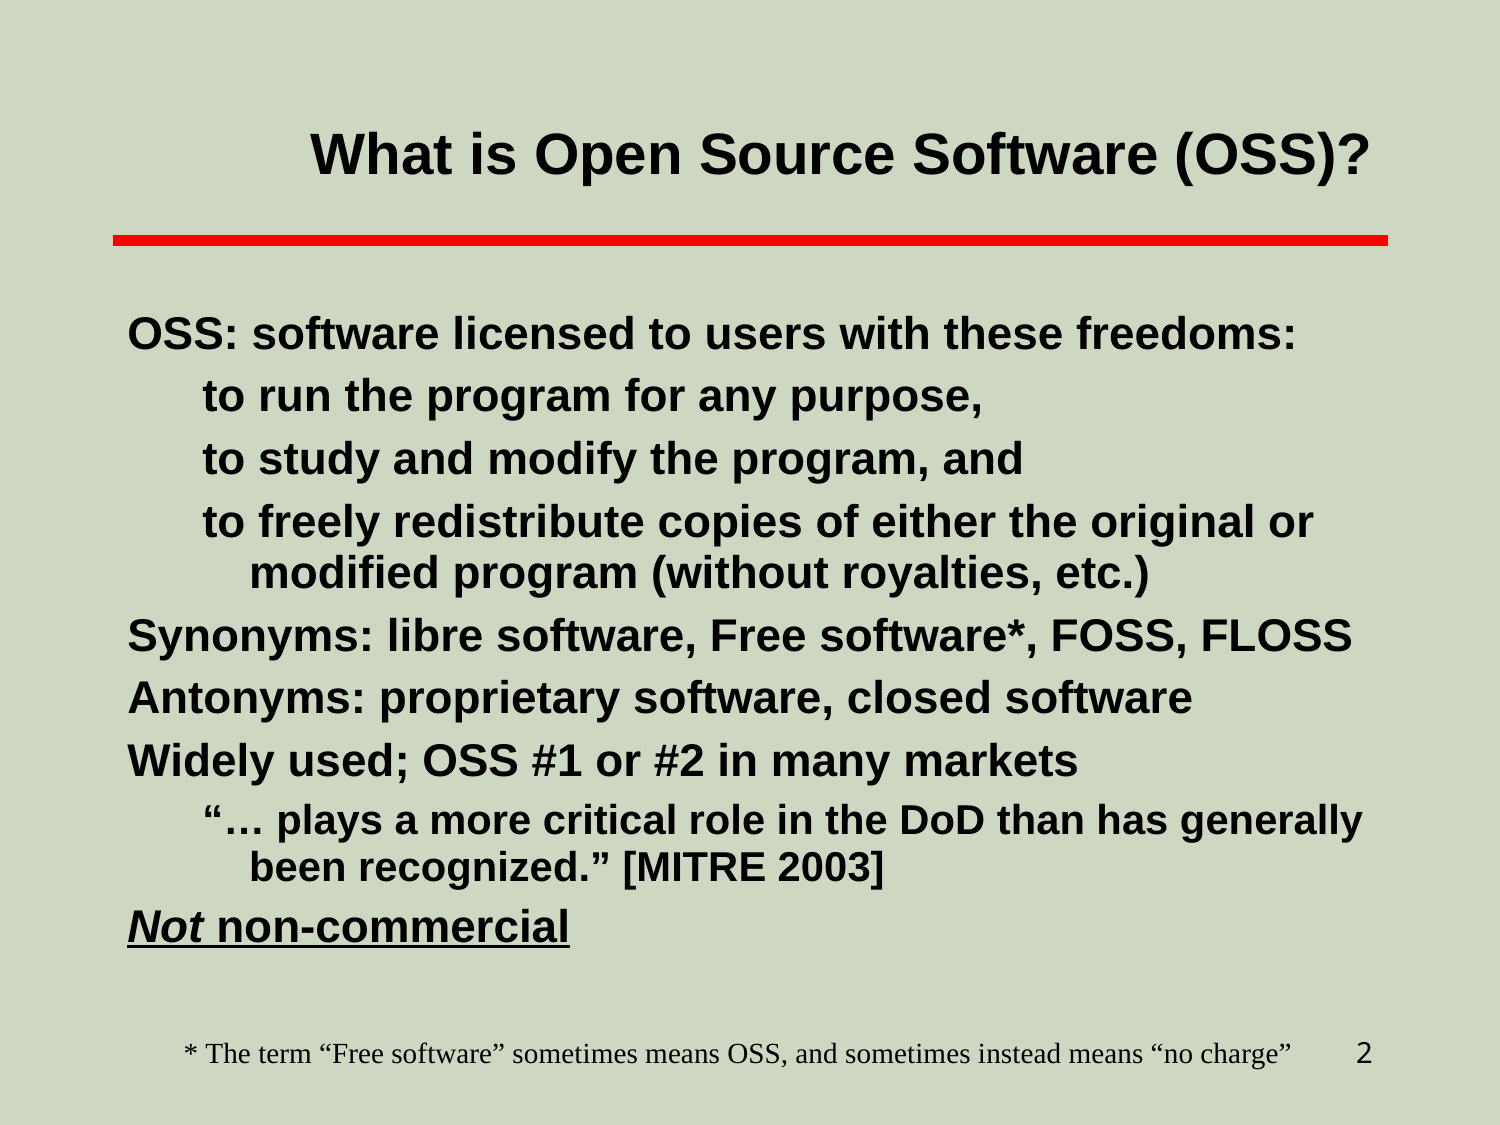

# What is Open Source Software (OSS)?
OSS: software licensed to users with these freedoms:
to run the program for any purpose,
to study and modify the program, and
to freely redistribute copies of either the original or modified program (without royalties, etc.)
Synonyms: libre software, Free software*, FOSS, FLOSS
Antonyms: proprietary software, closed software
Widely used; OSS #1 or #2 in many markets
“… plays a more critical role in the DoD than has generally been recognized.” [MITRE 2003]
Not non-commercial
* The term “Free software” sometimes means OSS, and sometimes instead means “no charge”